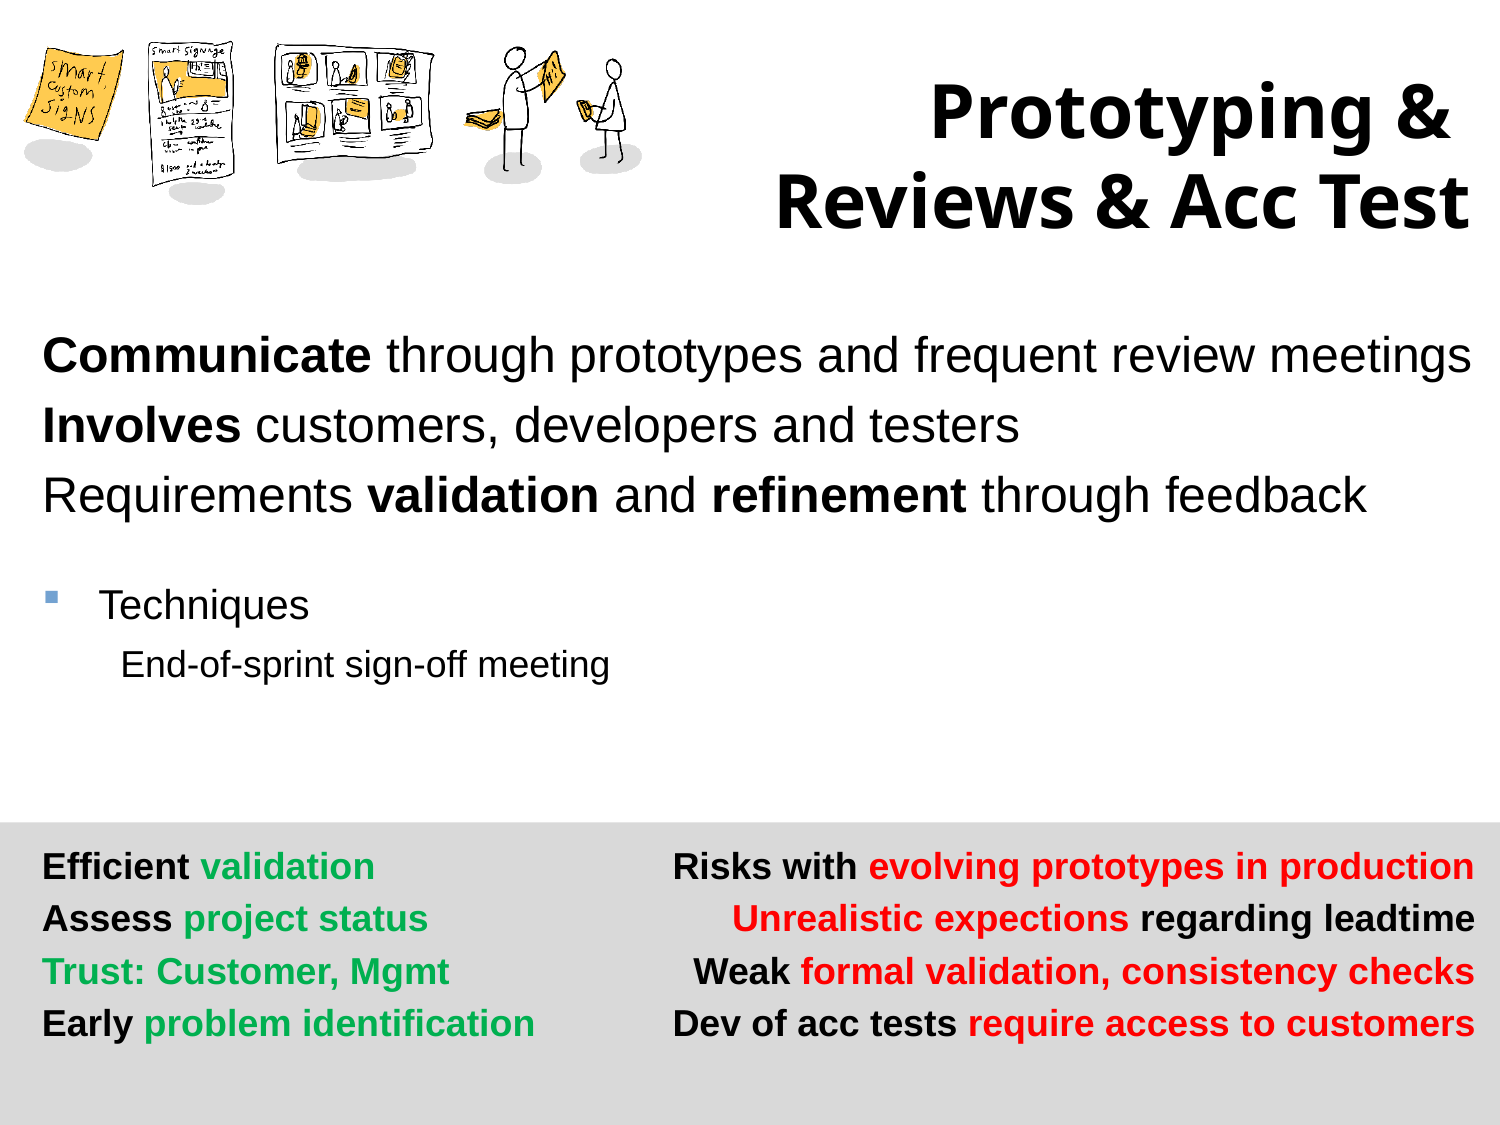

# Prototyping & Reviews & Acc Test
Communicate through prototypes and frequent review meetings
Involves customers, developers and testers
Requirements validation and refinement through feedback
Techniques
End-of-sprint sign-off meeting
Efficient validation
Assess project status
Trust: Customer, Mgmt
Early problem identification
Risks with evolving prototypes in production
Unrealistic expections regarding leadtime
Weak formal validation, consistency checks
Dev of acc tests require access to customers